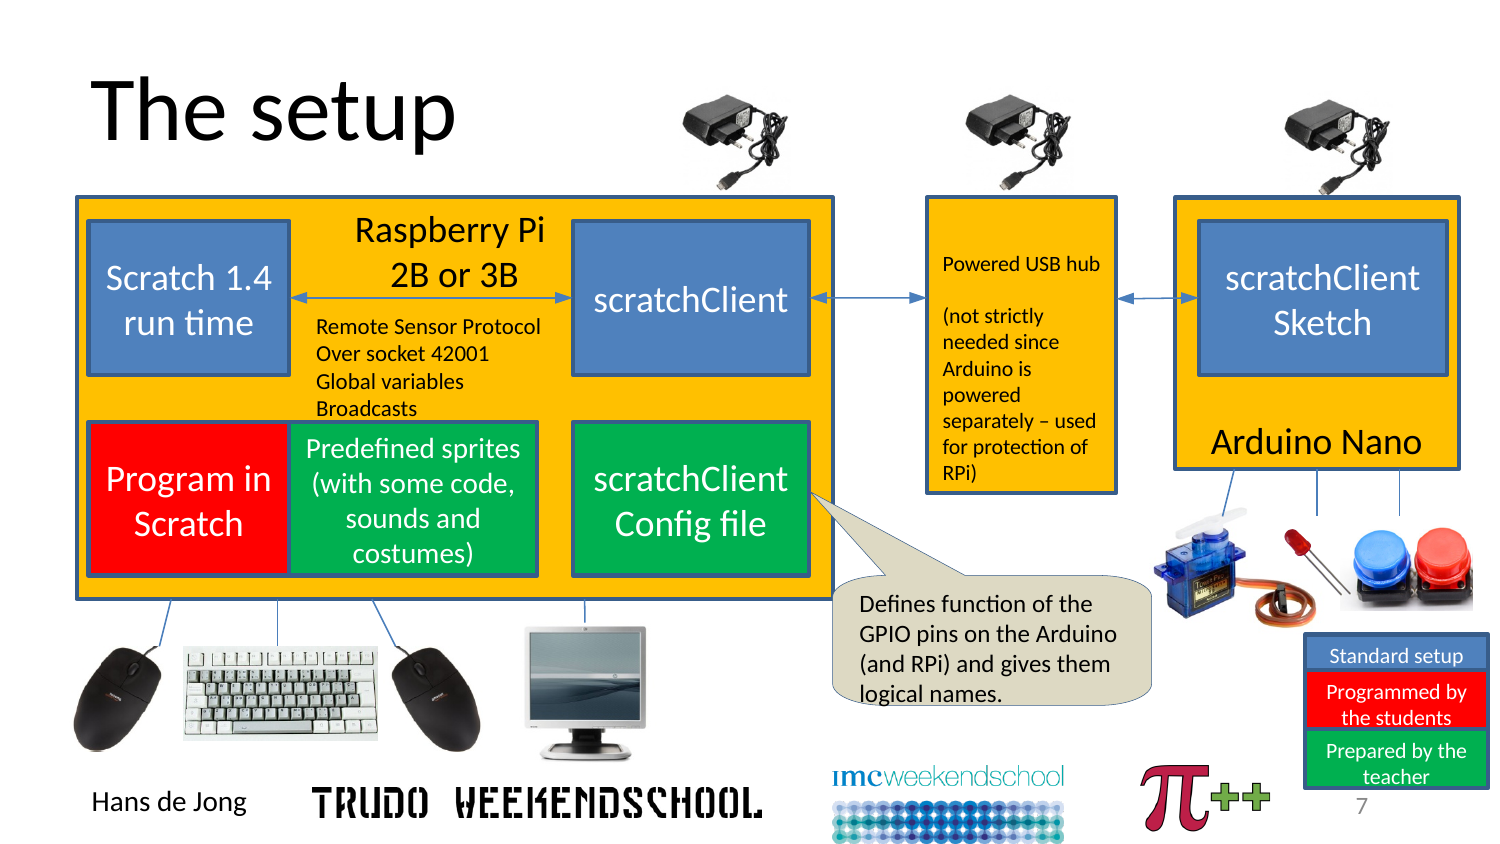

# The setup
Raspberry Pi
2B or 3B
Powered USB hub
(not strictly needed since Arduino is powered separately – used for protection of RPi)
Arduino Nano
Scratch 1.4 run time
scratchClient
scratchClient Sketch
Remote Sensor Protocol Over socket 42001
Global variables
Broadcasts
Program in Scratch
Predefined sprites (with some code, sounds and costumes)
scratchClient Config file
Defines function of the GPIO pins on the Arduino (and RPi) and gives them logical names.
Standard setup
Programmed by the students
Prepared by the teacher